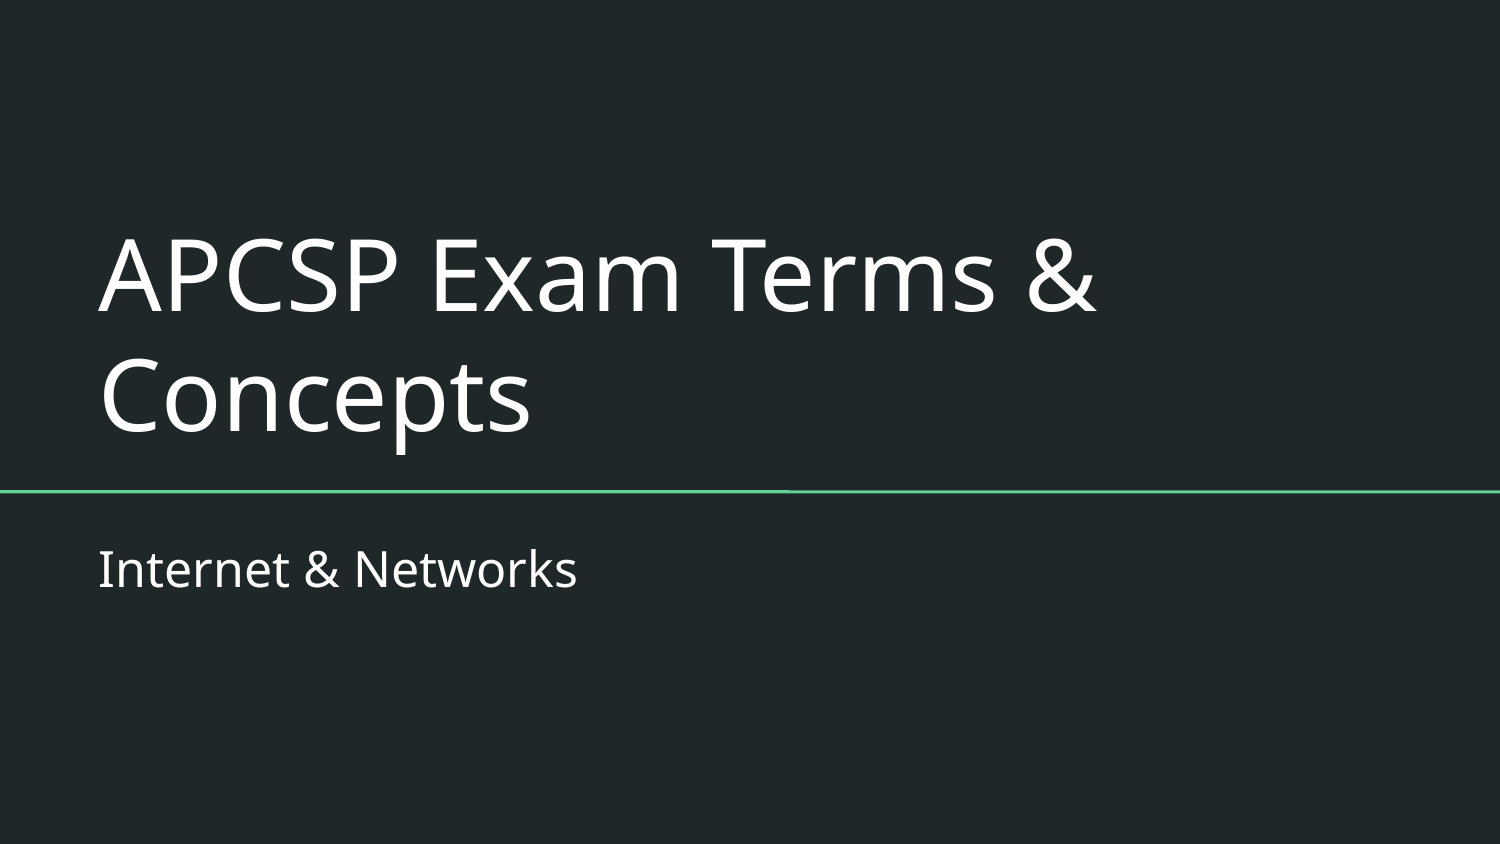

# APCSP Exam Terms & Concepts
Internet & Networks